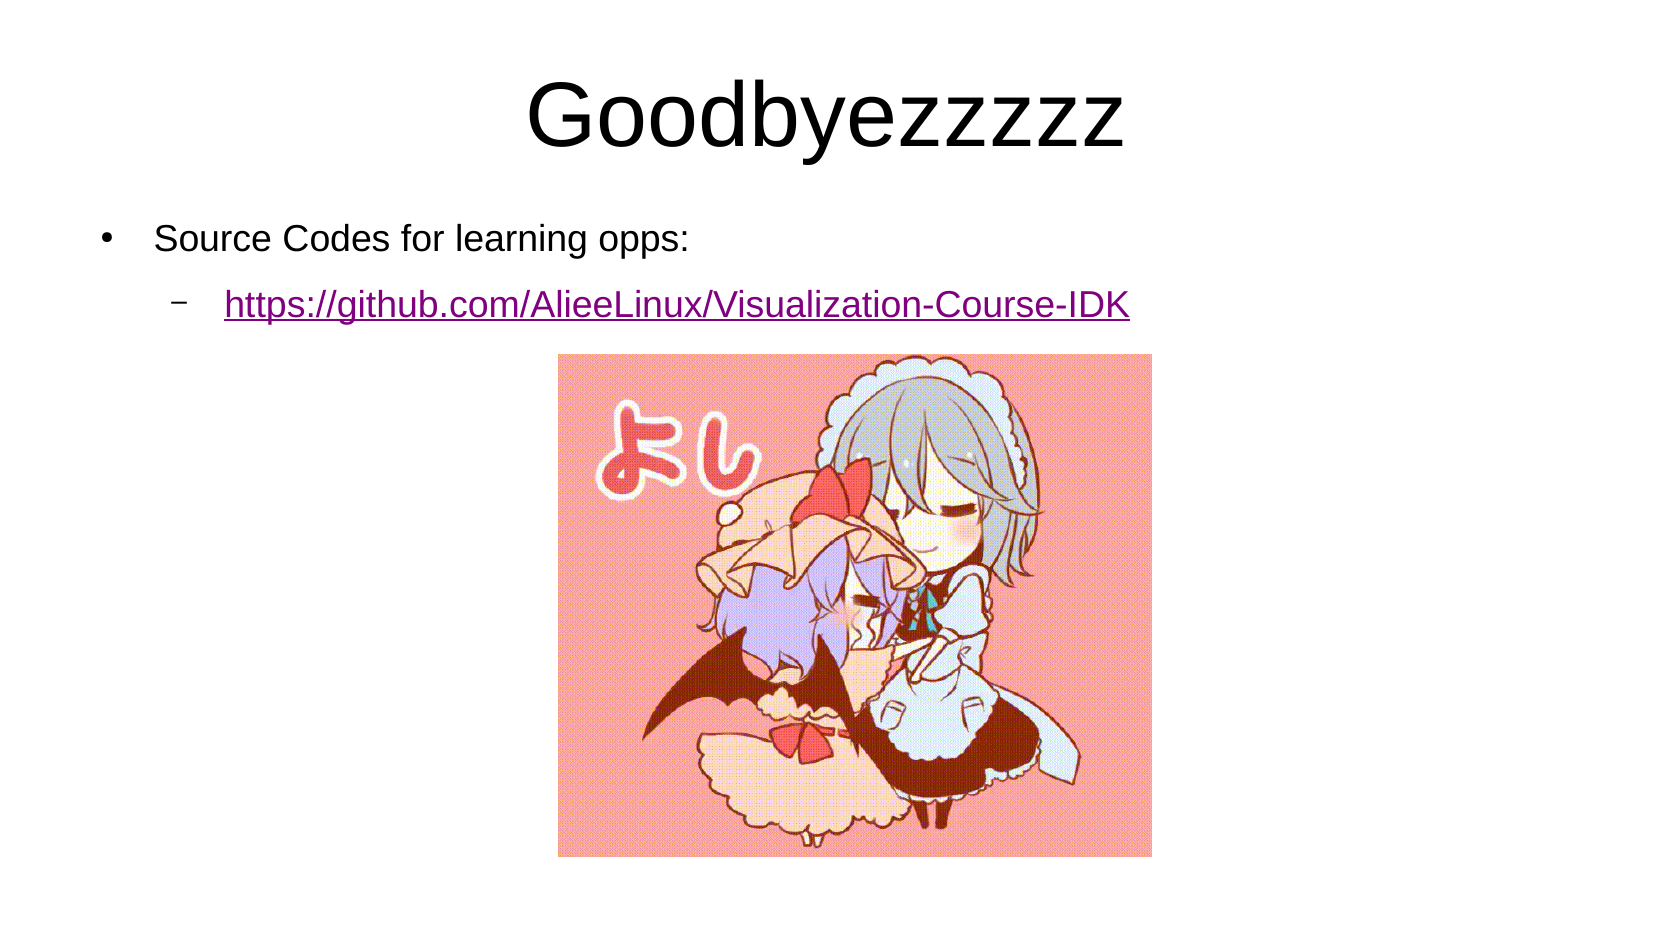

# Goodbyezzzzz
Source Codes for learning opps:
https://github.com/AlieeLinux/Visualization-Course-IDK